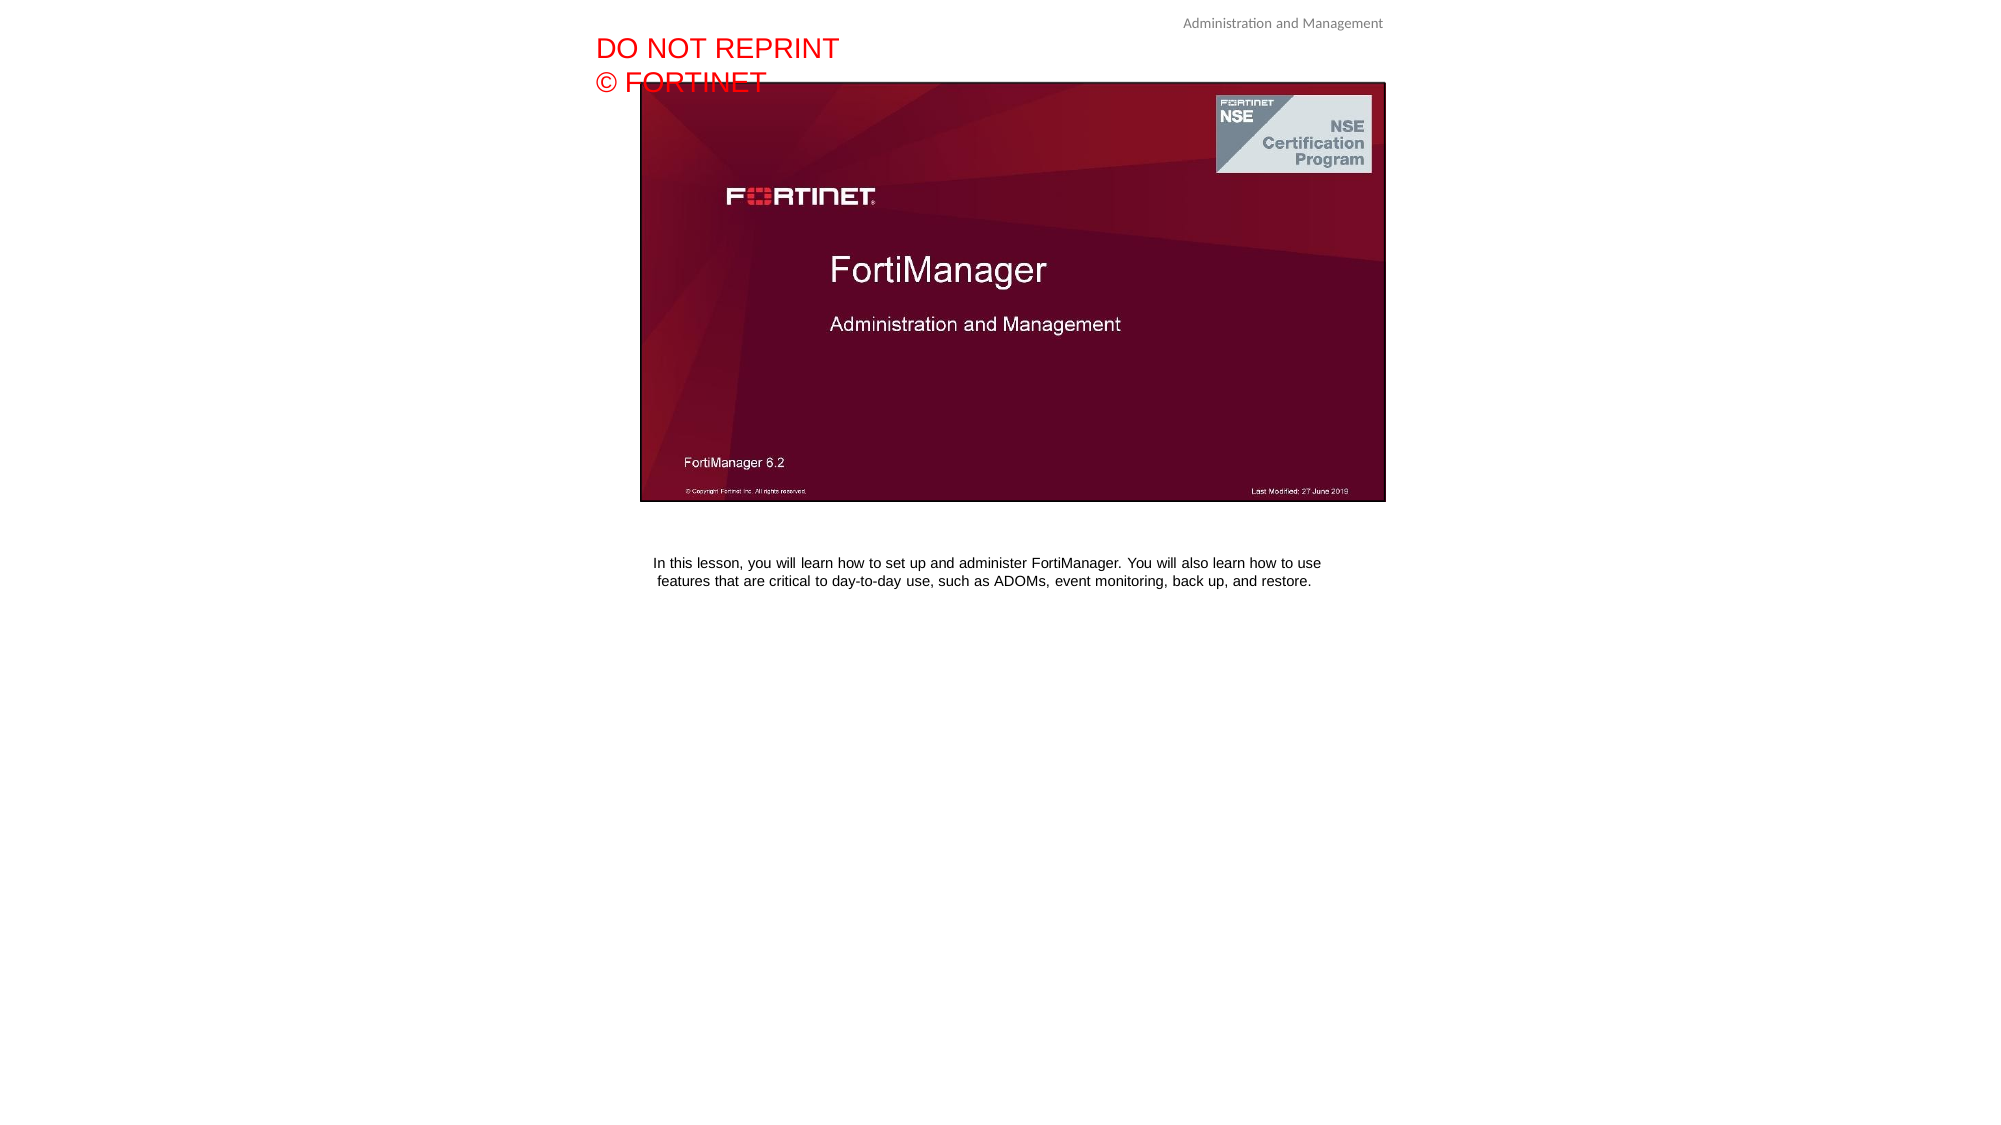

Administration and Management
DO NOT REPRINT
© FORTINET
In this lesson, you will learn how to set up and administer FortiManager. You will also learn how to use features that are critical to day-to-day use, such as ADOMs, event monitoring, back up, and restore.
FortiManager 6.2 Study Guide
1